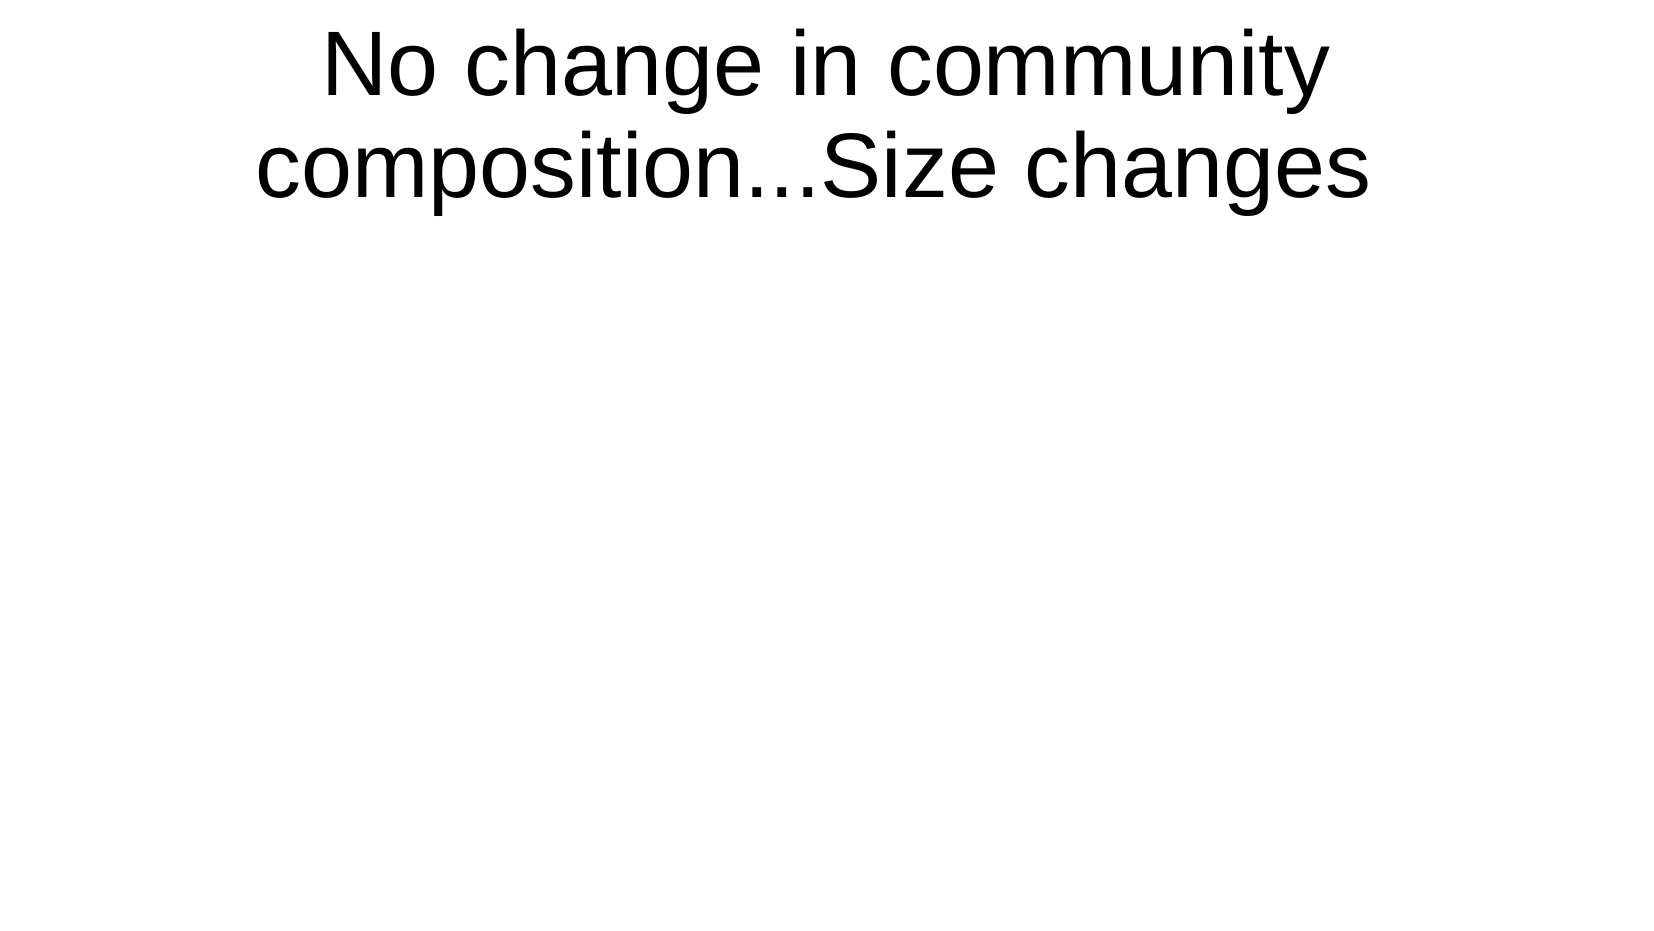

# No change in community composition...Size changes